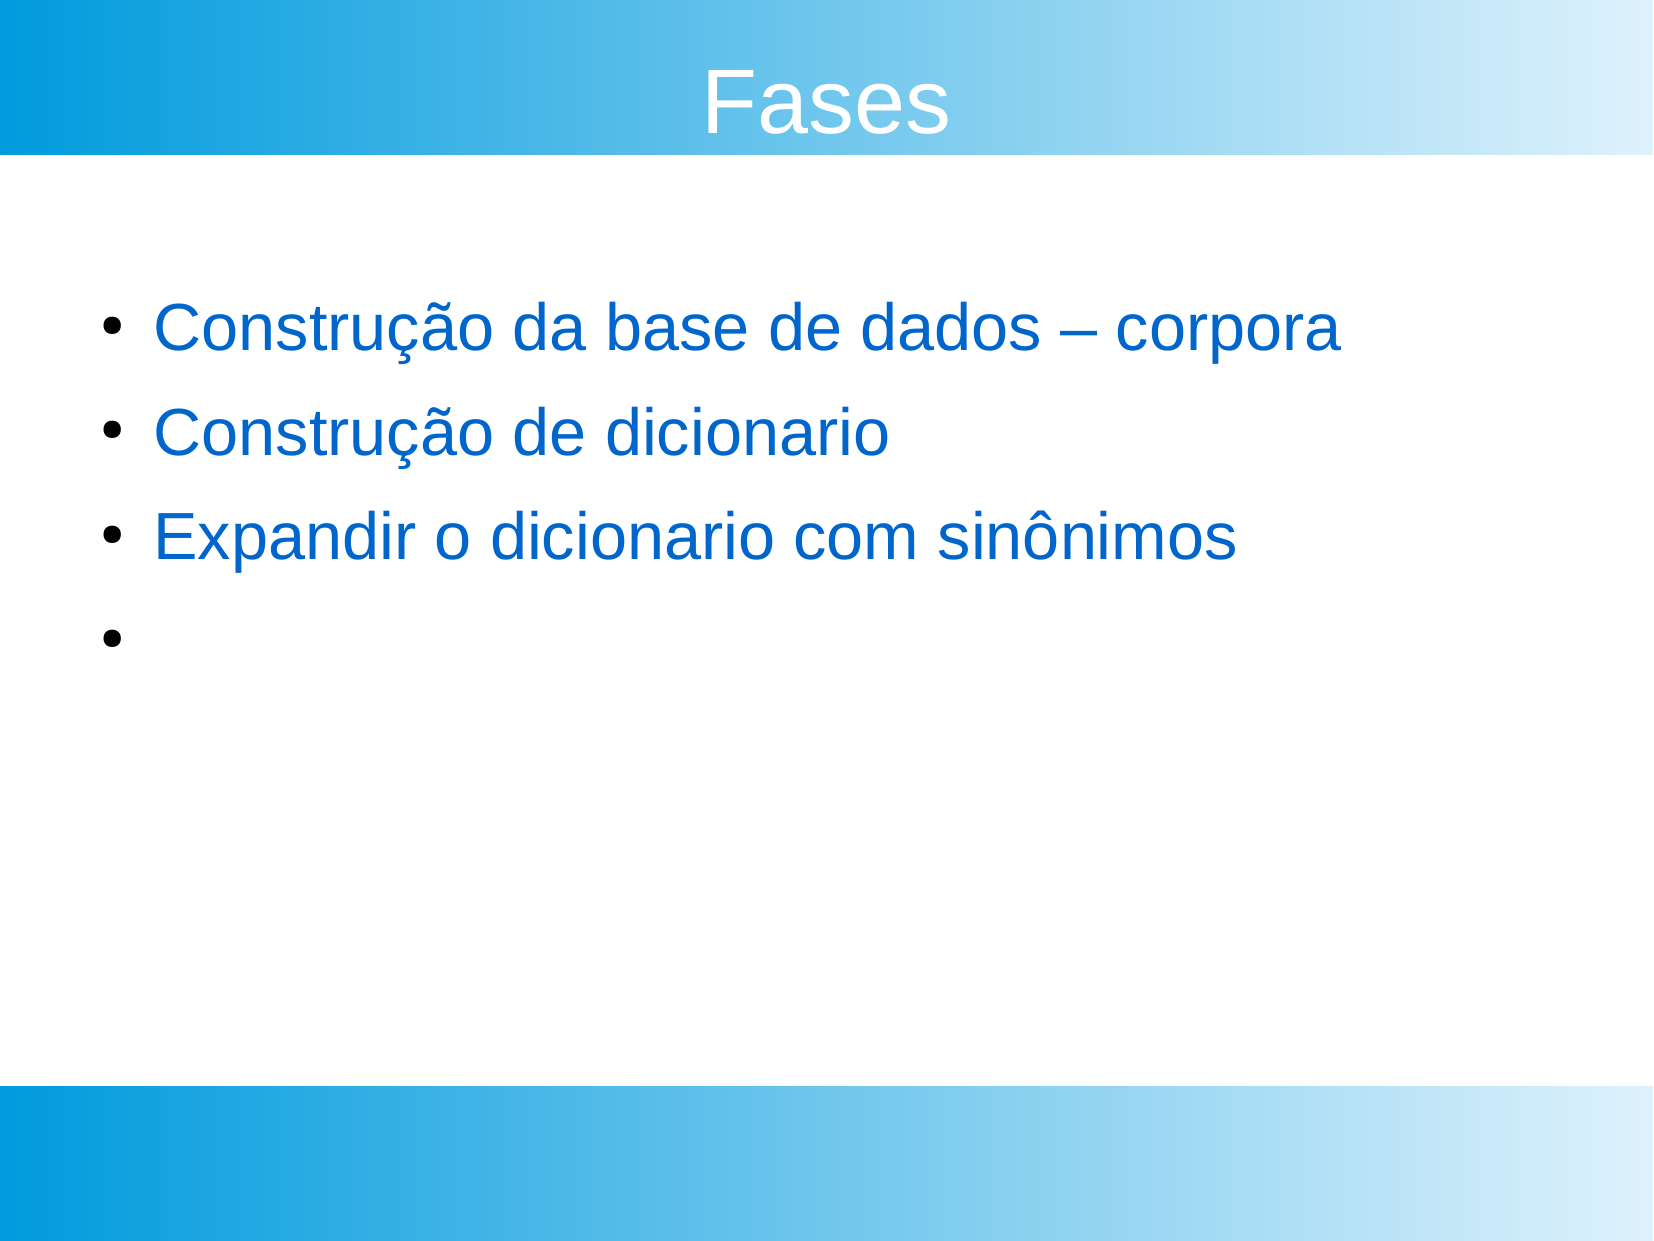

# Fases
Construção da base de dados – corpora
Construção de dicionario
Expandir o dicionario com sinônimos